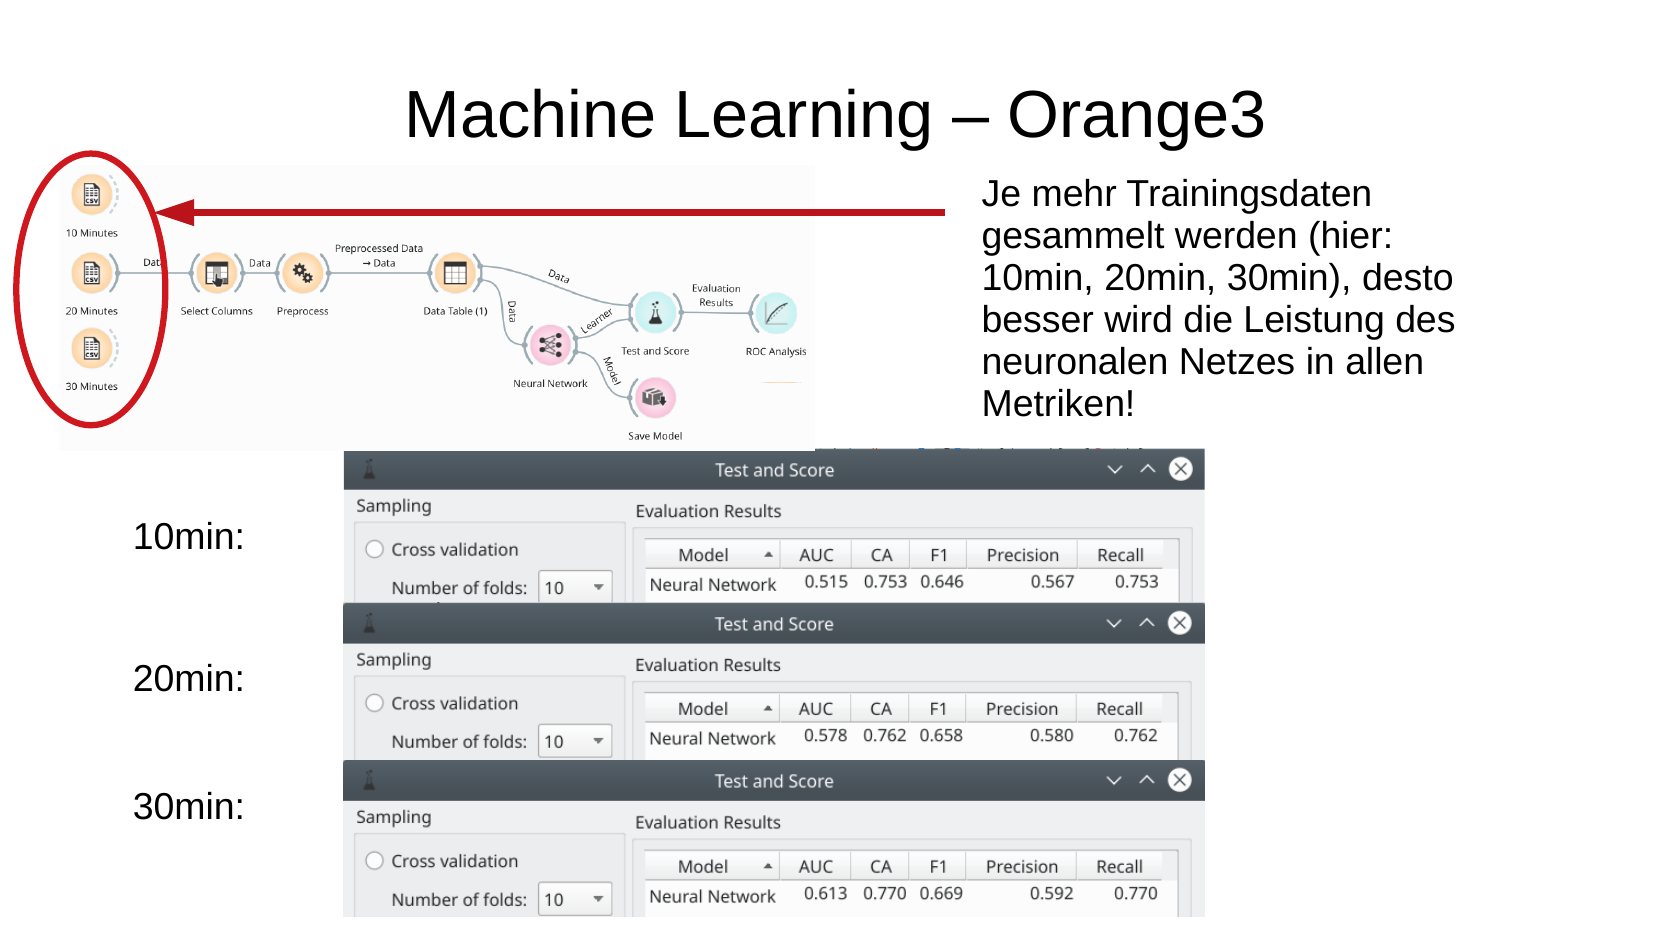

# Machine Learning – Orange3
Je mehr Trainingsdaten gesammelt werden (hier: 10min, 20min, 30min), desto besser wird die Leistung des neuronalen Netzes in allen Metriken!
10min:
20min:
30min: